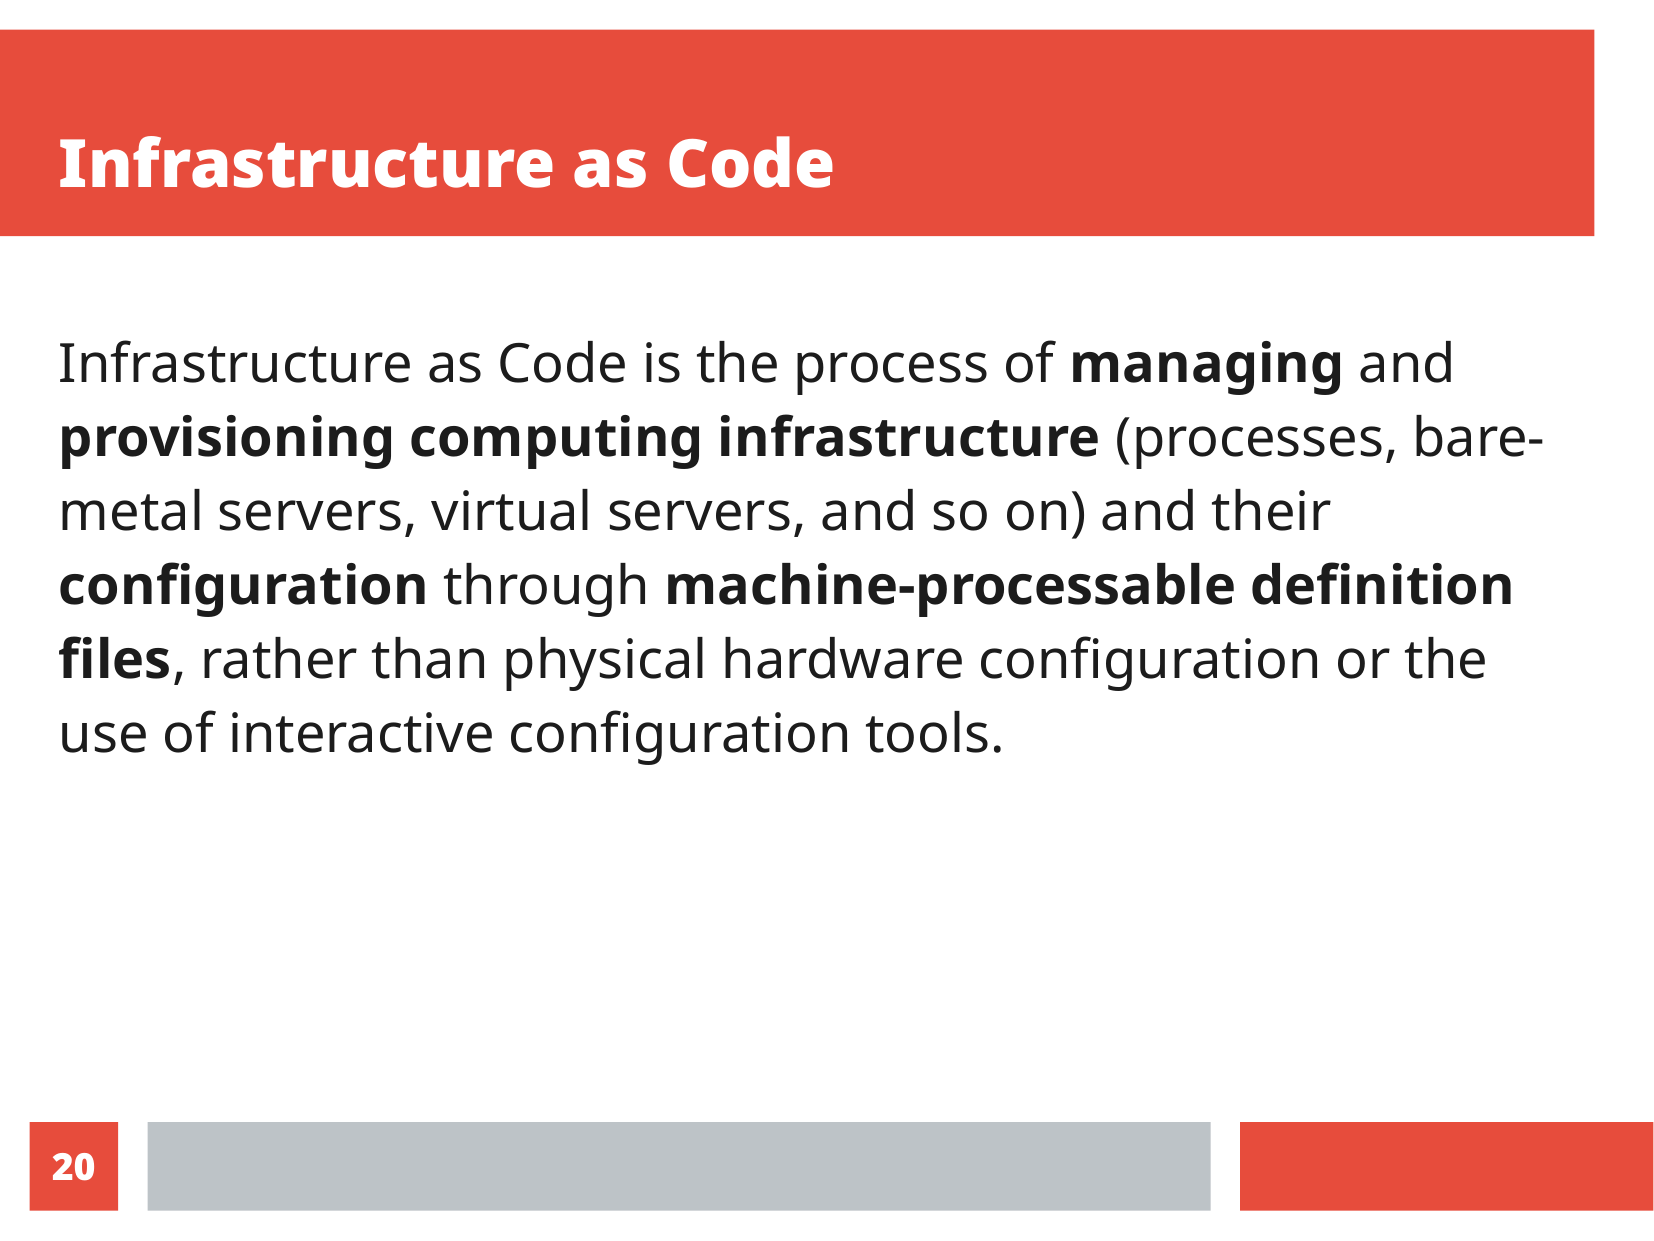

# Infrastructure as Code
Infrastructure as Code is the process of managing and provisioning computing infrastructure (processes, bare-metal servers, virtual servers, and so on) and their configuration through machine-processable definition files, rather than physical hardware configuration or the use of interactive configuration tools.
20